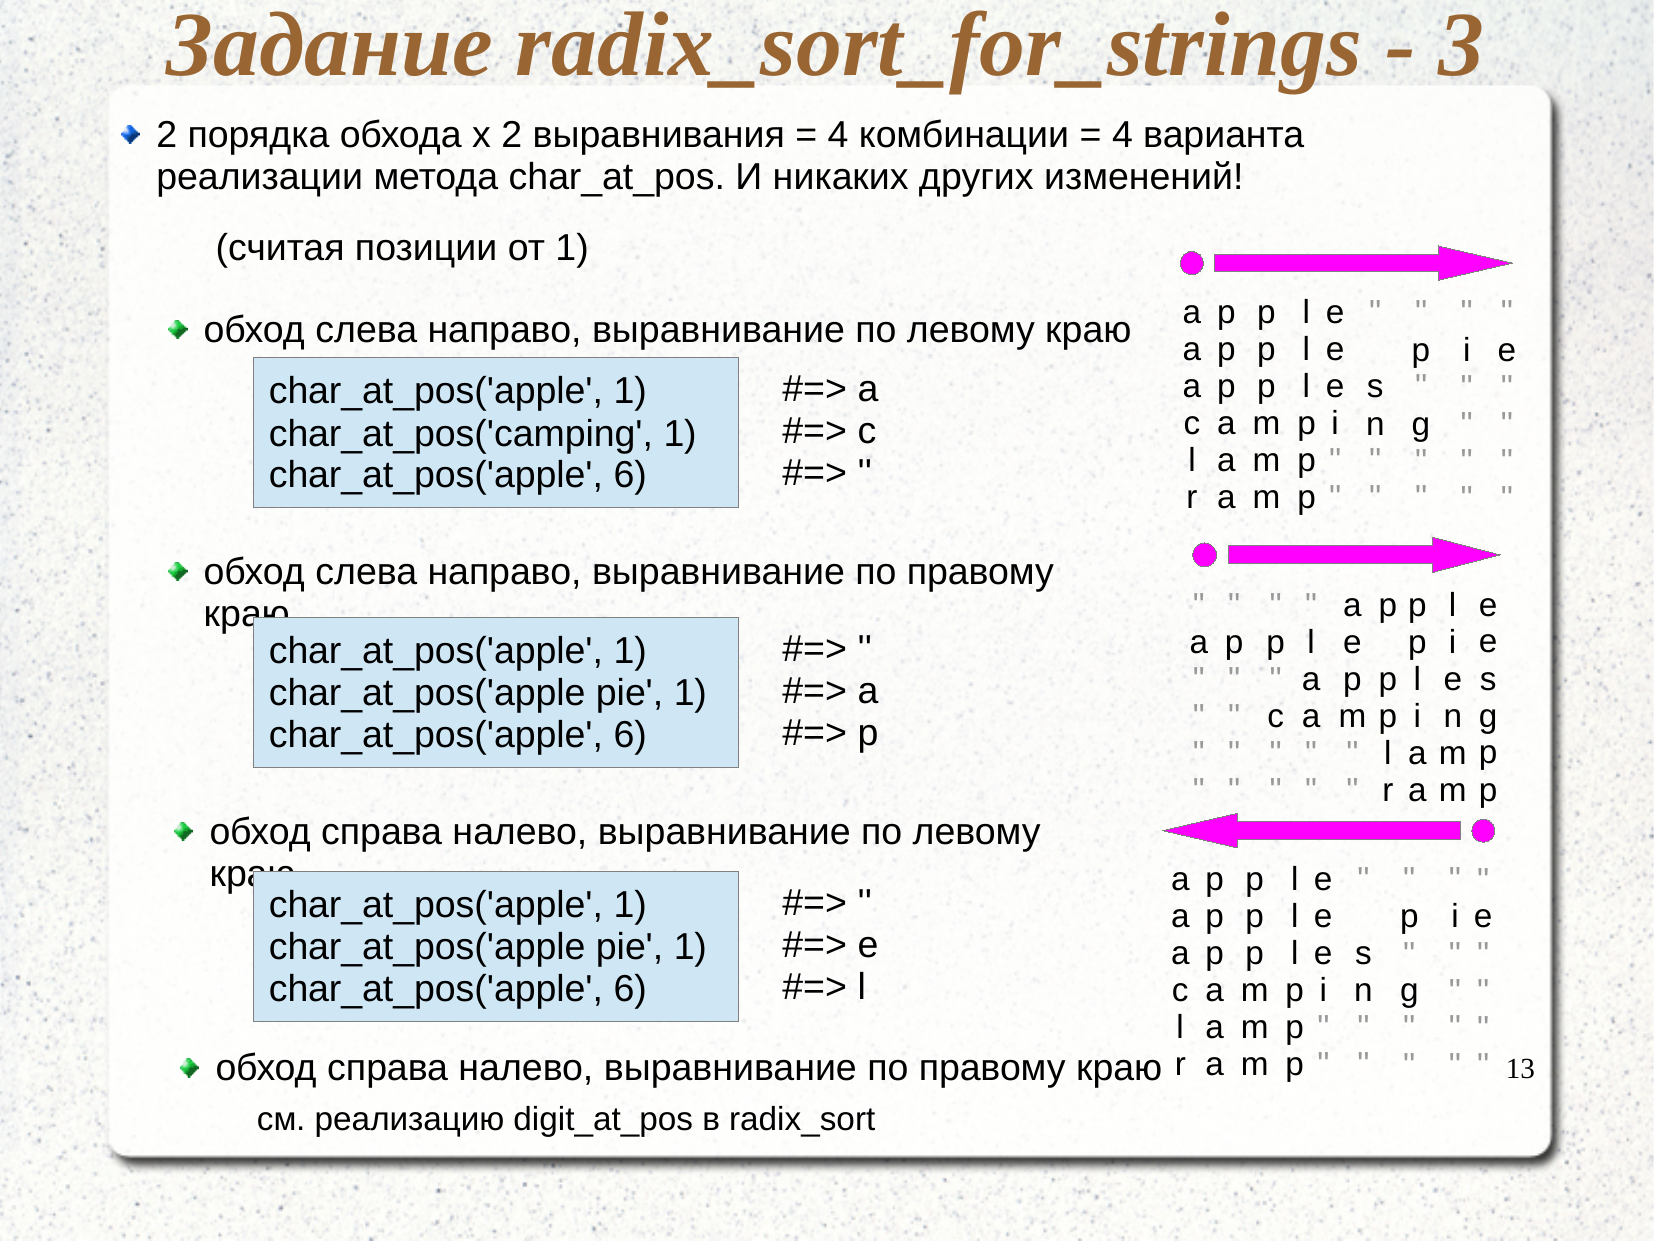

# Задание radix_sort_for_strings - 3
2 порядка обхода х 2 выравнивания = 4 комбинации = 4 варианта реализации метода char_at_pos. И никаких других изменений!
(считая позиции от 1)
p
p
p
a
a
a
l
l
l
p
p
p
e
e
e
i
''
''
''
s
n
''
''
''
p
''
g
''
''
''
i
''
''
''
''
''
e
''
''
''
''
a
a
a
c
l
r
p
p
p
m
m
m
обход слева направо, выравнивание по левому краю
char_at_pos('apple', 1)
char_at_pos('camping', 1)
char_at_pos('apple', 6)
#=> a
#=> c
#=> ''
e
e
s
g
p
p
a
e
p
m
''
''
p
p
l
i
a
a
l
i
e
n
m
m
''
l
a
a
''
''
p
p
p
l
r
''
p
''
c
''
''
''
p
''
''
''
''
''
a
''
''
''
''
обход слева направо, выравнивание по правому краю
char_at_pos('apple', 1)
char_at_pos('apple pie', 1)
char_at_pos('apple', 6)
#=> ''
#=> a
#=> p
обход справа налево, выравнивание по левому краю
a
a
a
c
l
r
p
p
p
a
a
a
p
p
p
m
m
m
l
l
l
p
p
p
e
e
e
i
''
''
''
s
n
''
''
''
p
''
g
''
''
''
i
''
''
''
''
''
e
''
''
''
''
char_at_pos('apple', 1)
char_at_pos('apple pie', 1)
char_at_pos('apple', 6)
#=> ''
#=> e
#=> l
обход справа налево, выравнивание по правому краю
13
см. реализацию digit_at_pos в radix_sort